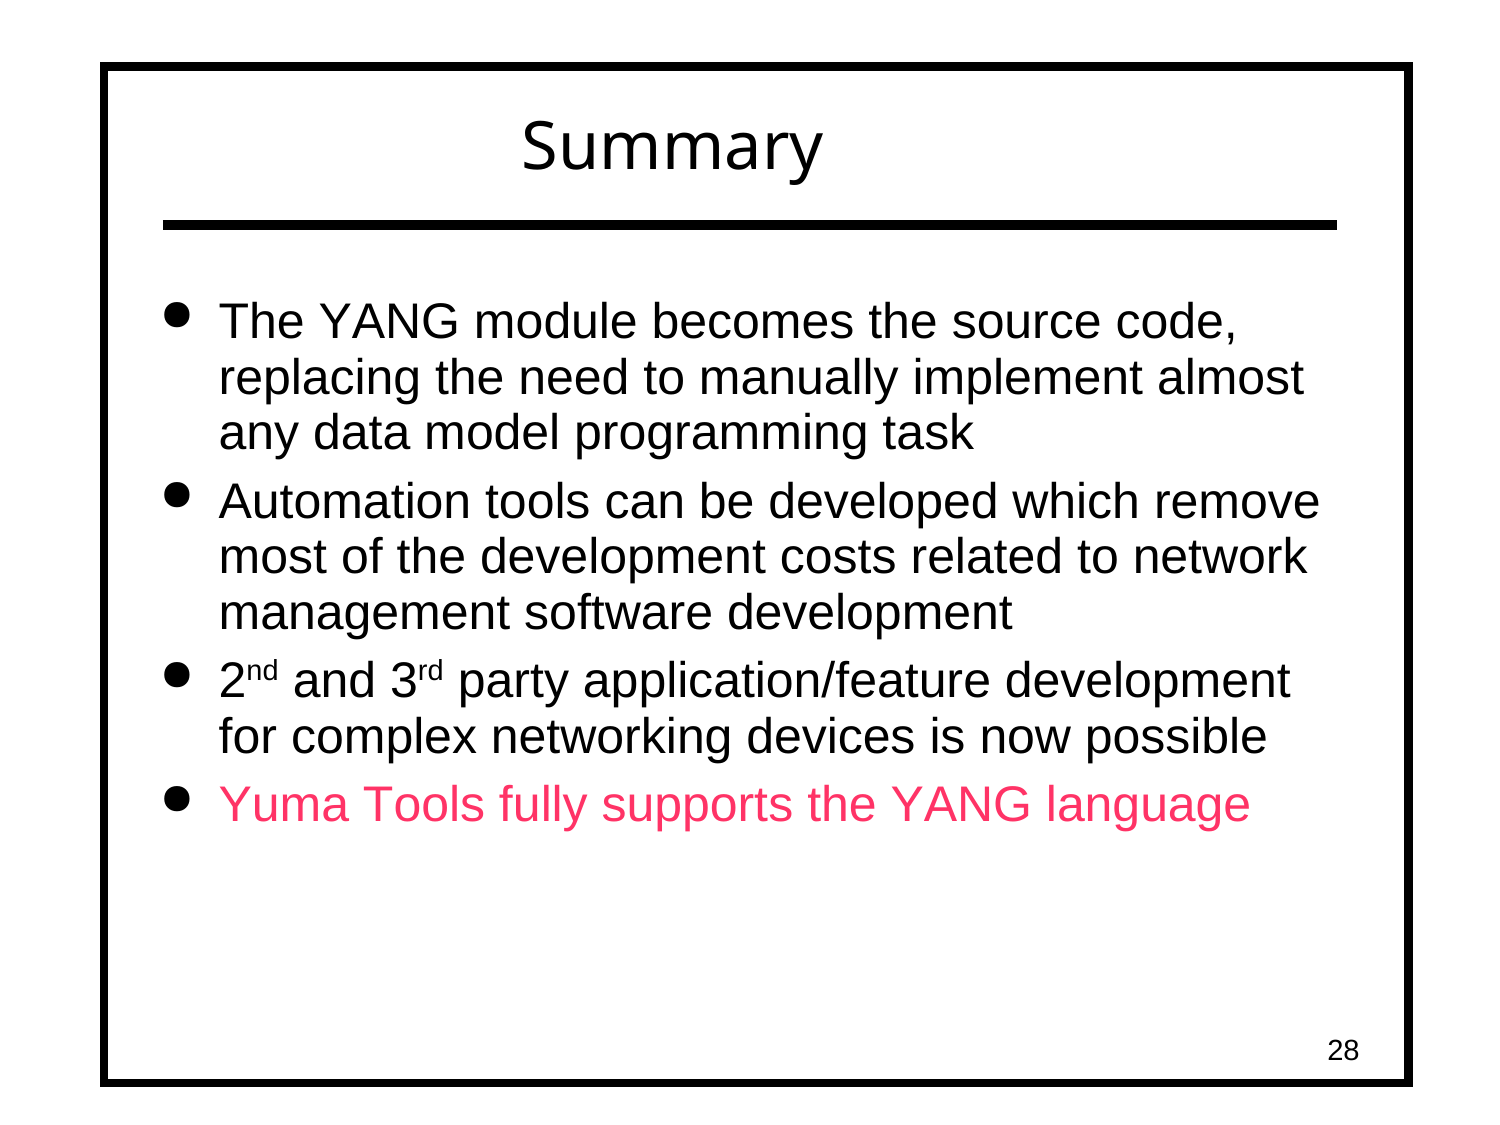

# Summary
The YANG module becomes the source code, replacing the need to manually implement almost any data model programming task
Automation tools can be developed which remove most of the development costs related to network management software development
2nd and 3rd party application/feature development for complex networking devices is now possible
Yuma Tools fully supports the YANG language
28